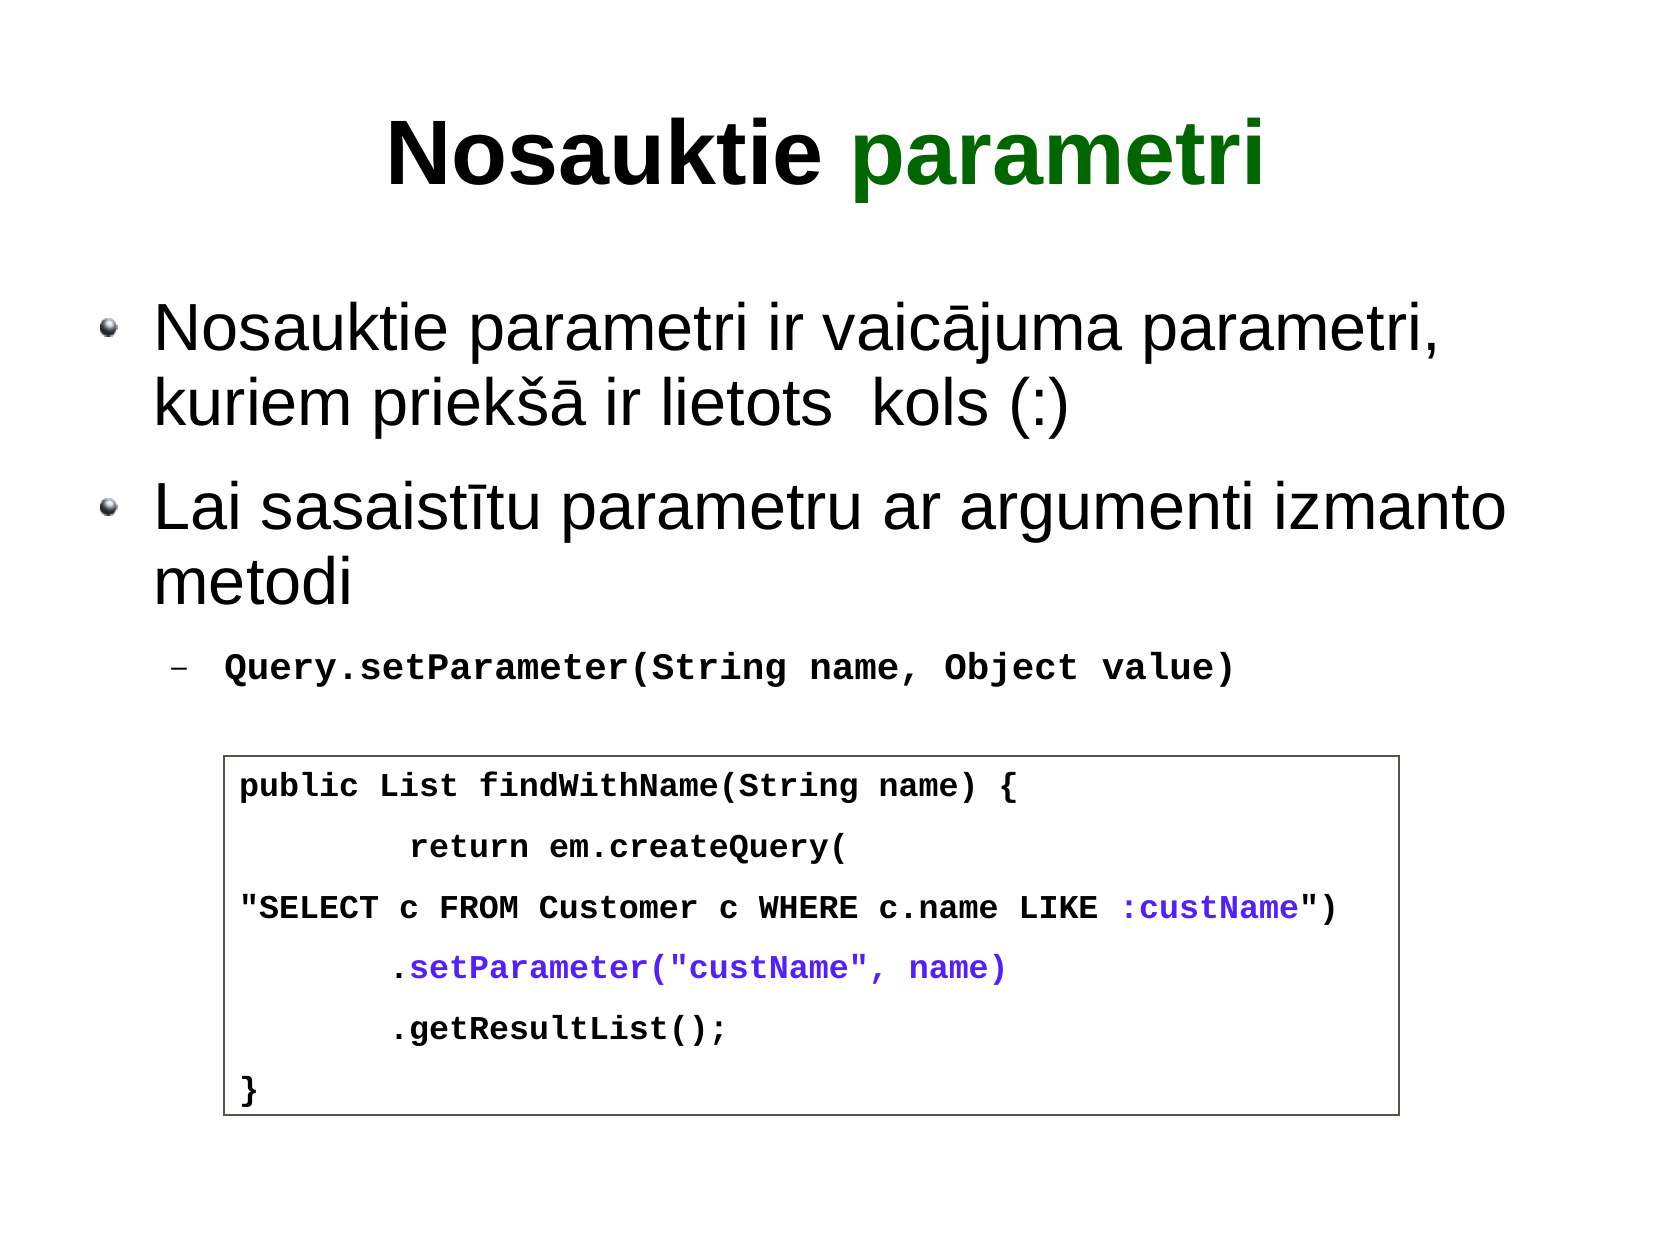

# Nosauktie parametri
Nosauktie parametri ir vaicājuma parametri, kuriem priekšā ir lietots kols (:)
Lai sasaistītu parametru ar argumenti izmanto metodi
Query.setParameter(String name, Object value)
public List findWithName(String name) {
	 return em.createQuery(
"SELECT c FROM Customer c WHERE c.name LIKE :custName")
	.setParameter("custName", name)
	.getResultList();
}